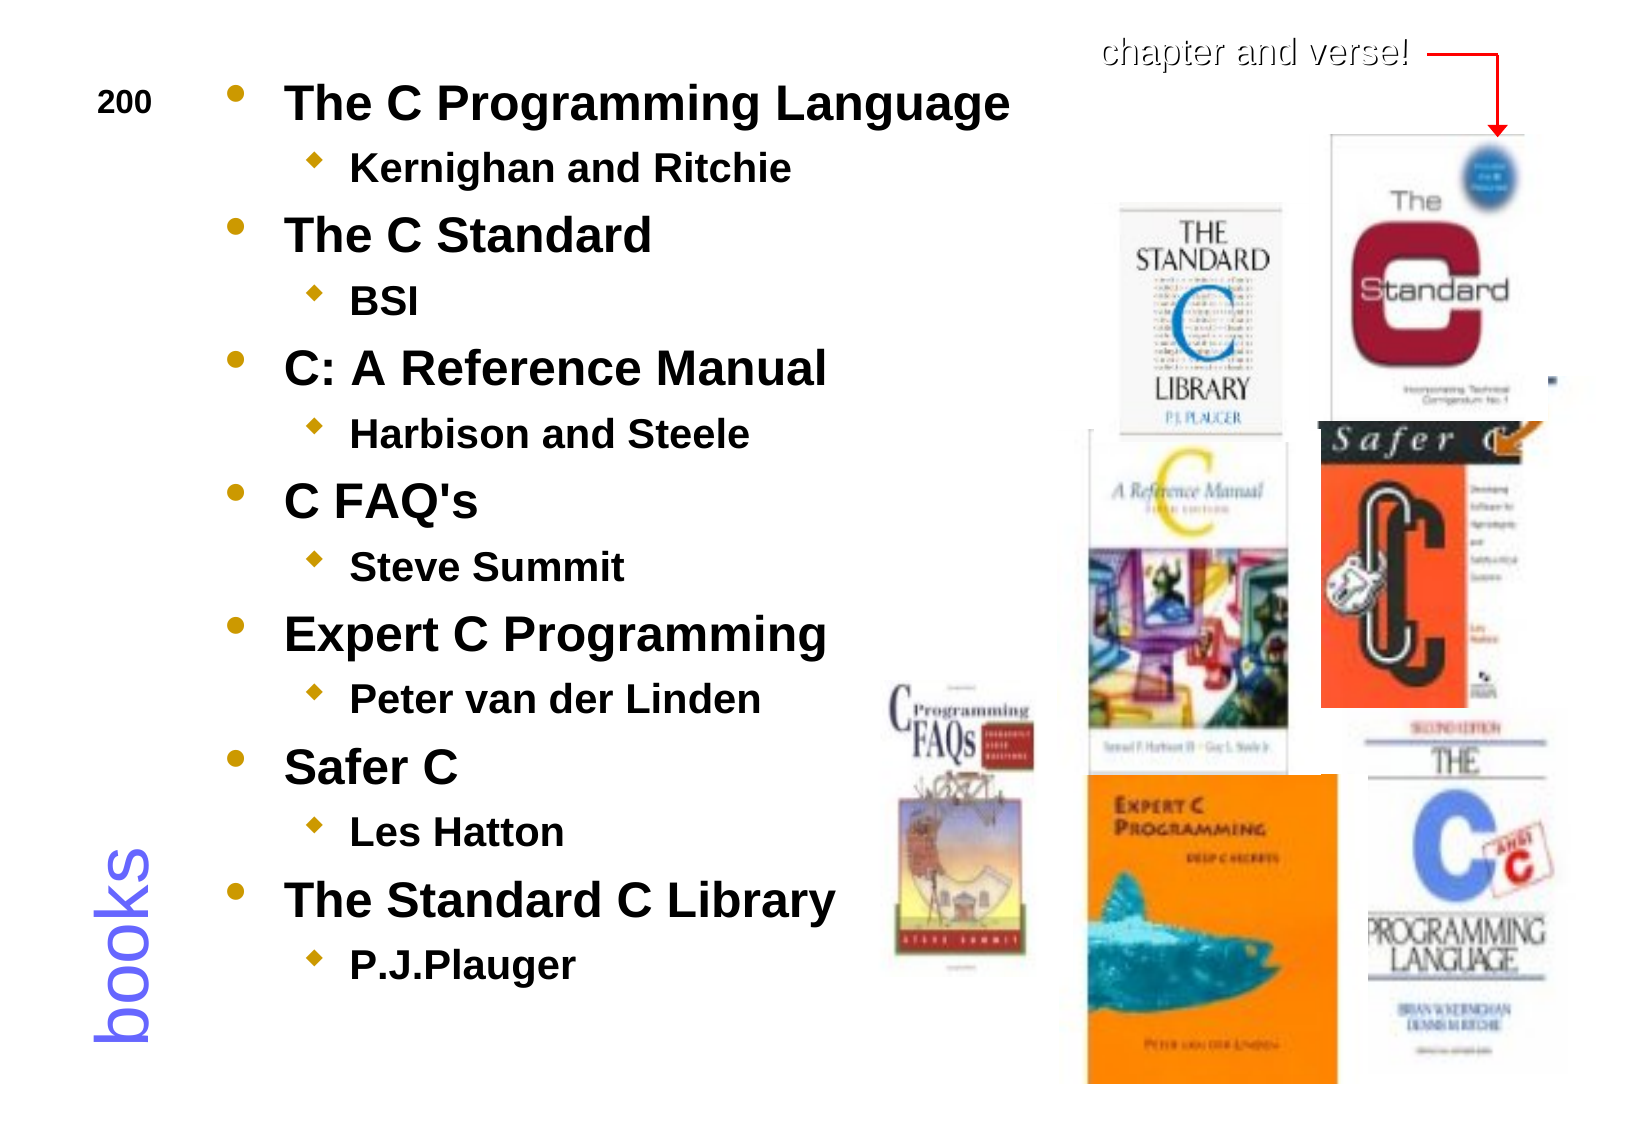

chapter and verse!
200
The C Programming Language
Kernighan and Ritchie
The C Standard
BSI
C: A Reference Manual
Harbison and Steele
C FAQ's
Steve Summit
Expert C Programming
Peter van der Linden
Safer C
Les Hatton
The Standard C Library
P.J.Plauger
# books